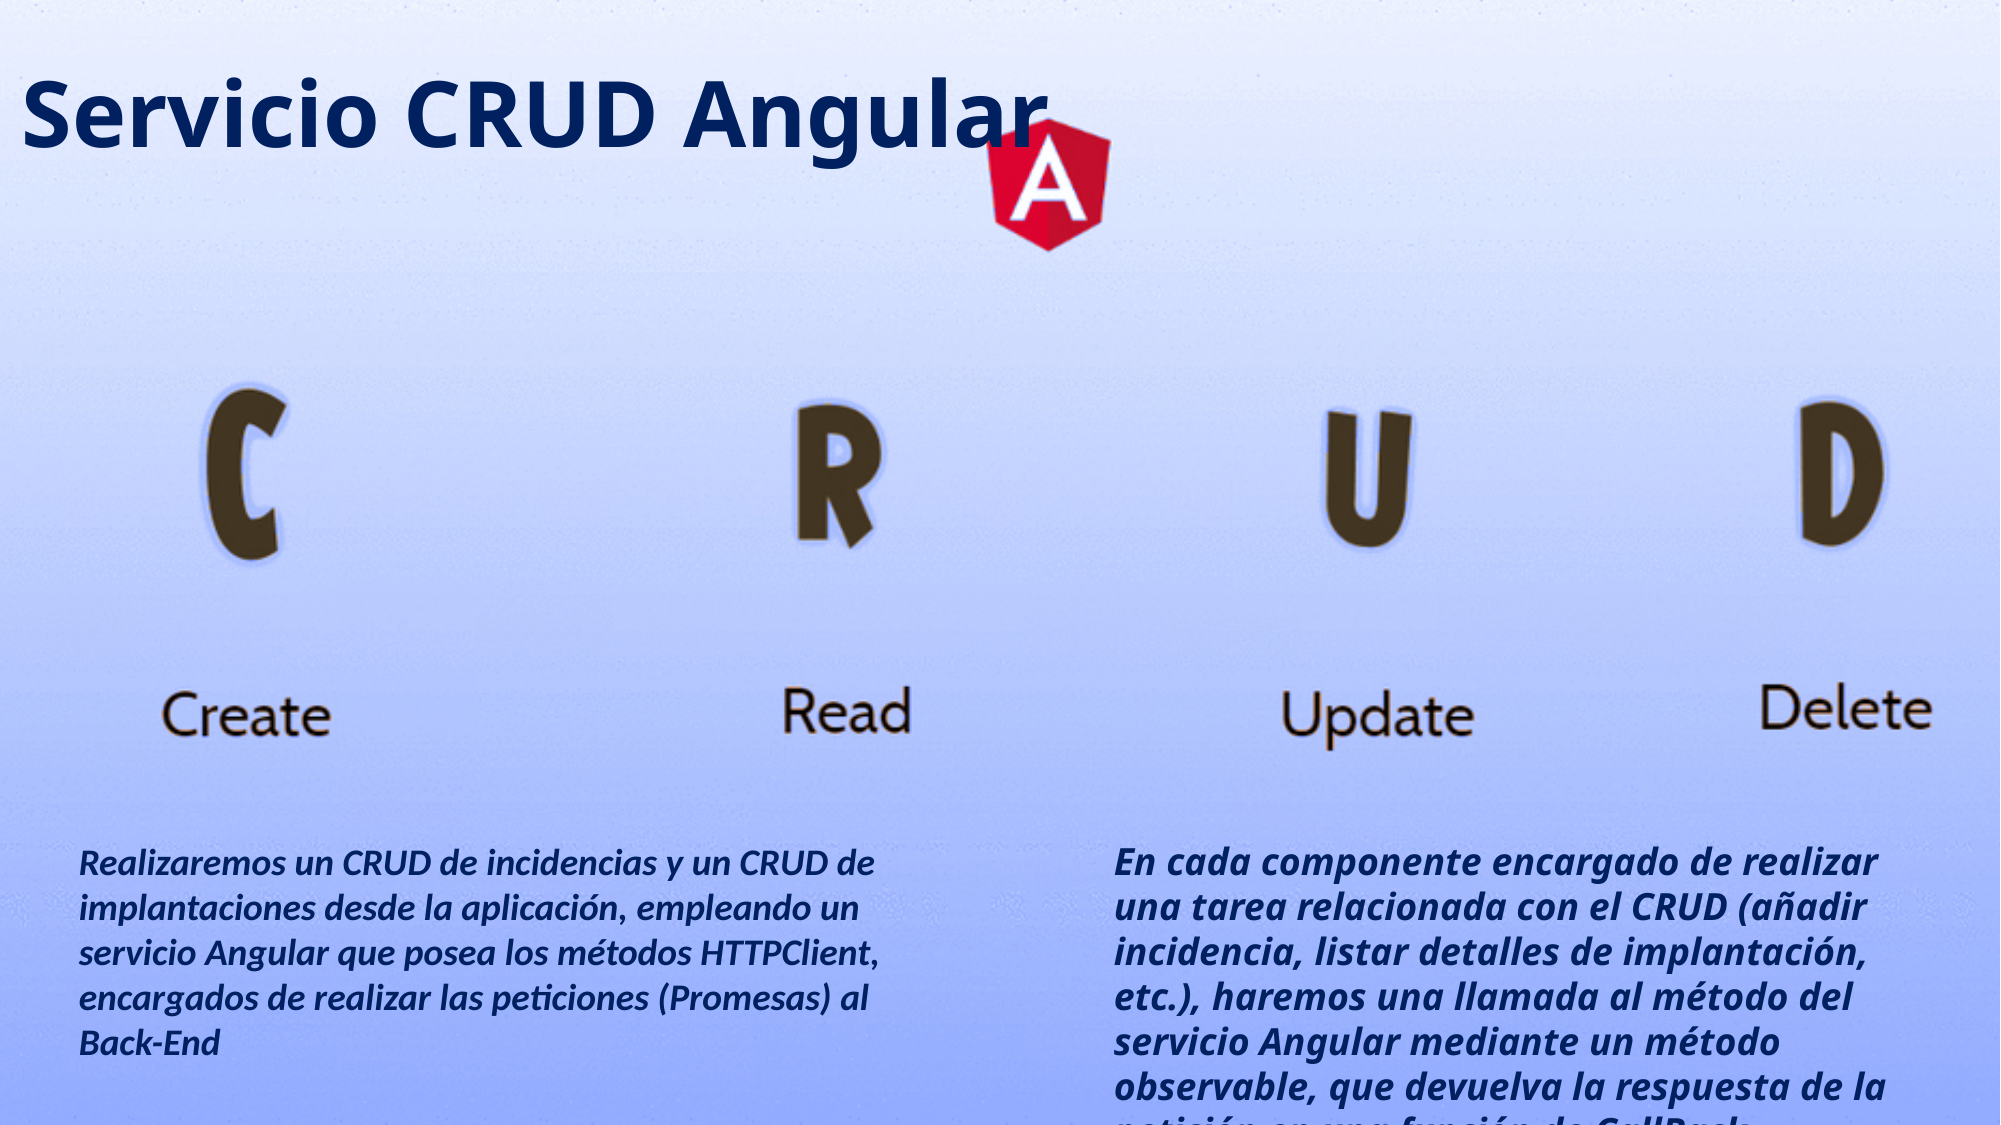

# Diapositiva de recursos humanos 8
Servicio CRUD Angular
Realizaremos un CRUD de incidencias y un CRUD de implantaciones desde la aplicación, empleando un servicio Angular que posea los métodos HTTPClient, encargados de realizar las peticiones (Promesas) al Back-End
En cada componente encargado de realizar una tarea relacionada con el CRUD (añadir incidencia, listar detalles de implantación, etc.), haremos una llamada al método del servicio Angular mediante un método observable, que devuelva la respuesta de la petición en una función de CallBack